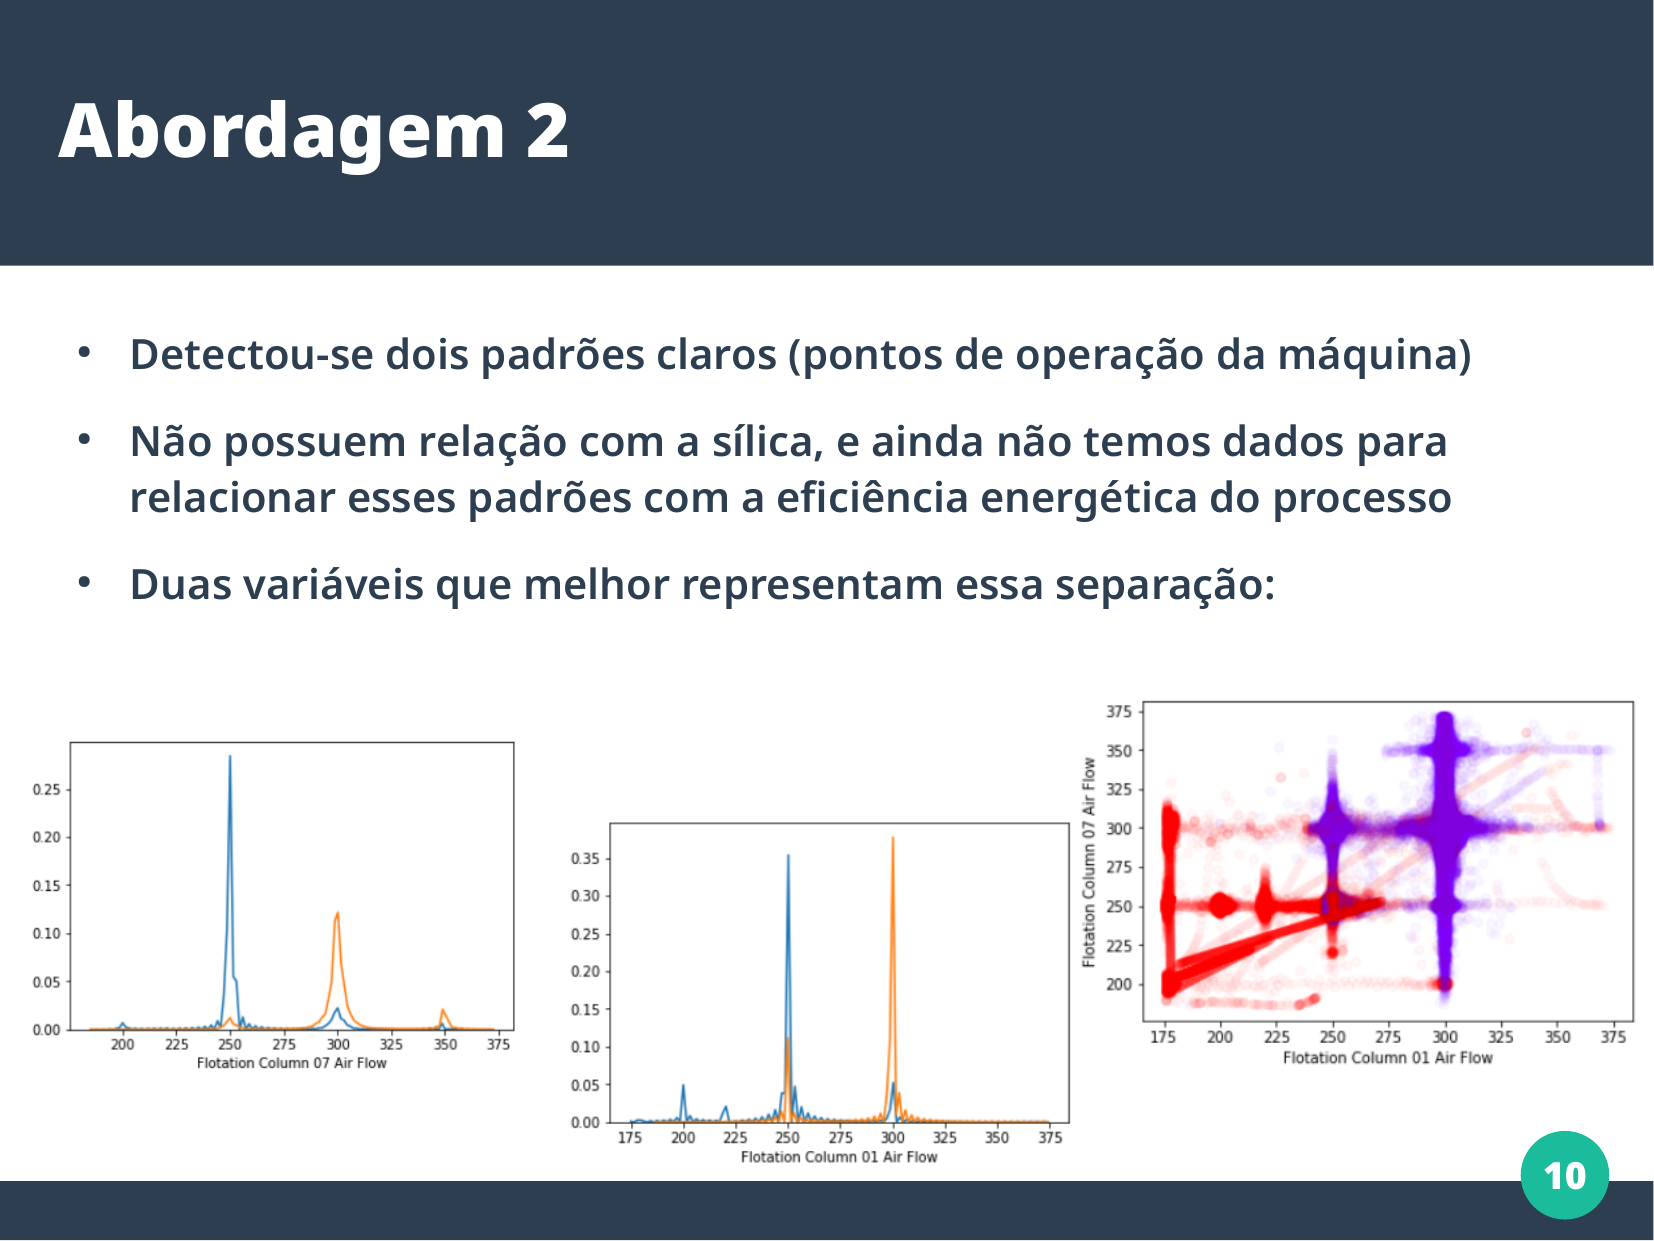

# Abordagem 2
Detectou-se dois padrões claros (pontos de operação da máquina)
Não possuem relação com a sílica, e ainda não temos dados para relacionar esses padrões com a eficiência energética do processo
Duas variáveis que melhor representam essa separação:
10